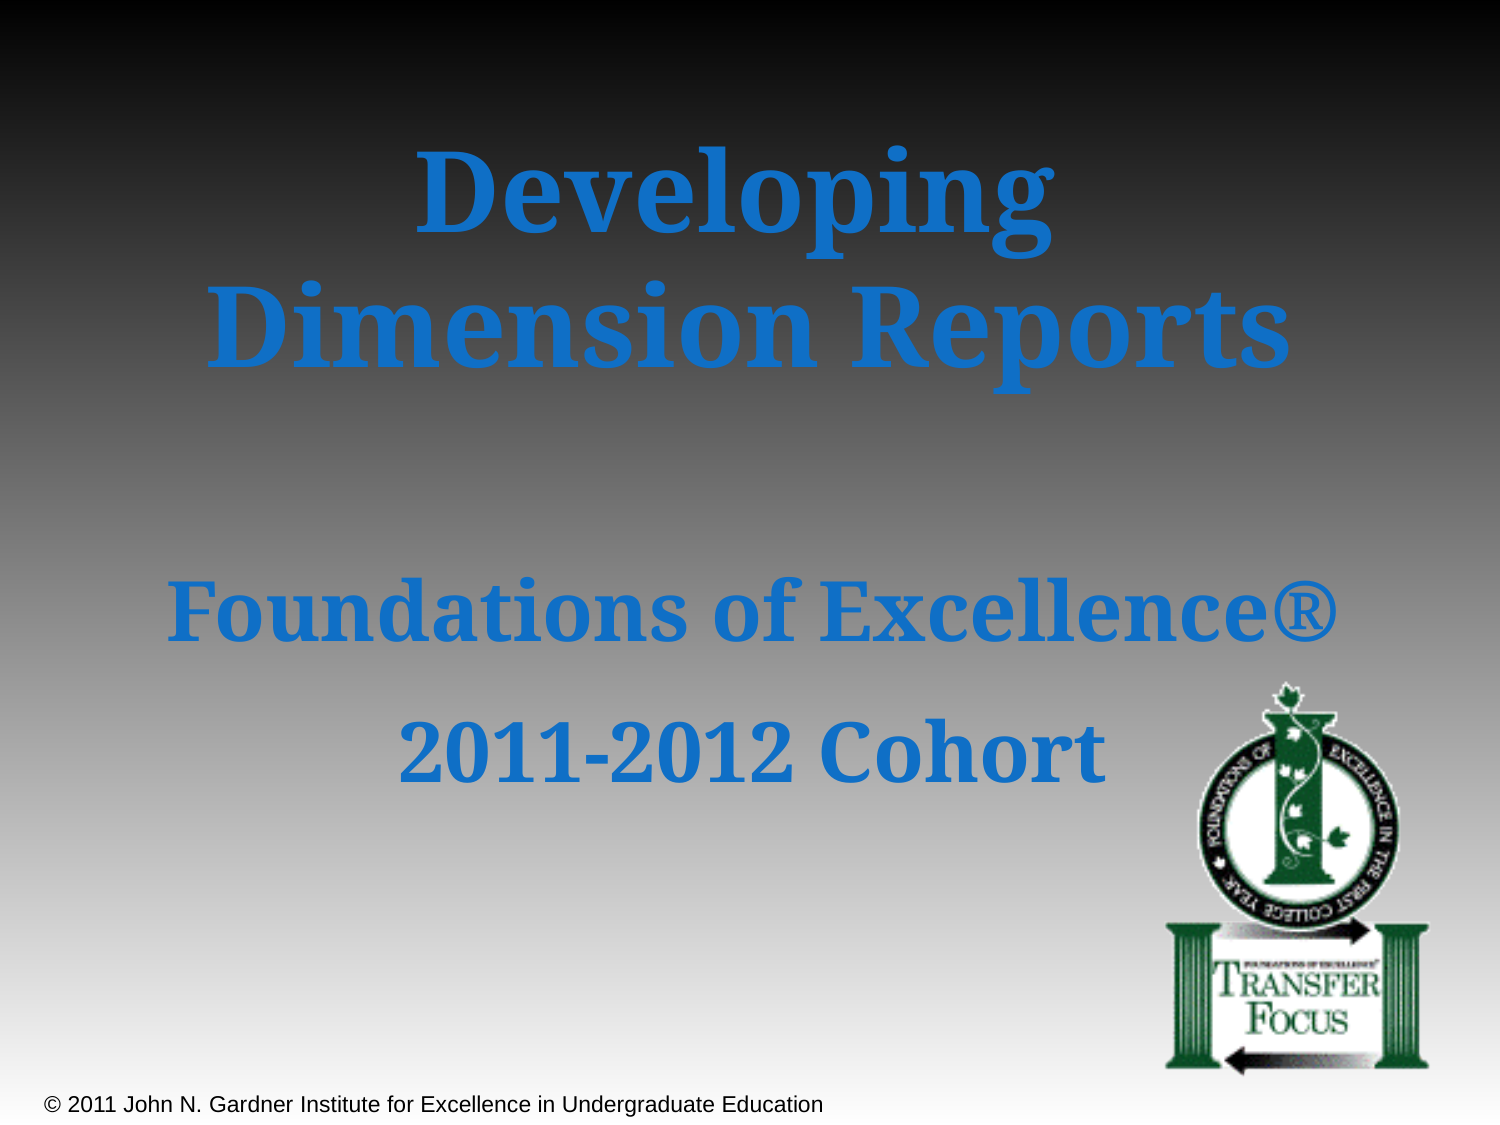

Developing
Dimension Reports
Foundations of Excellence®
2011-2012 Cohort
© 2011 John N. Gardner Institute for Excellence in Undergraduate Education